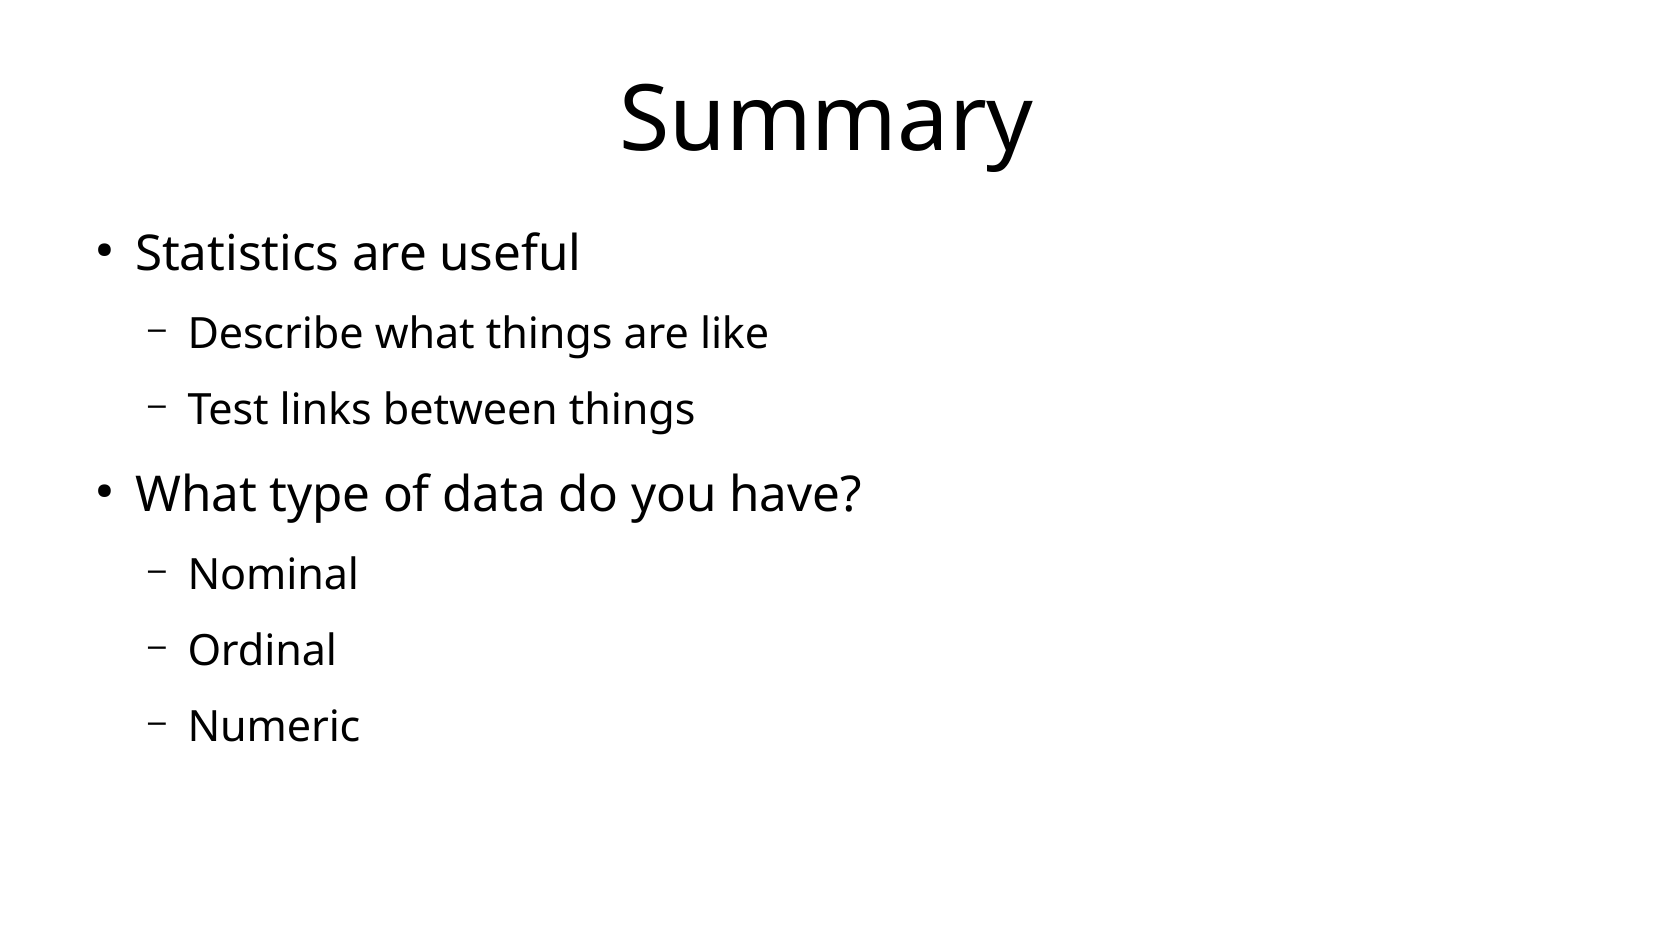

# Summary
Statistics are useful
Describe what things are like
Test links between things
What type of data do you have?
Nominal
Ordinal
Numeric